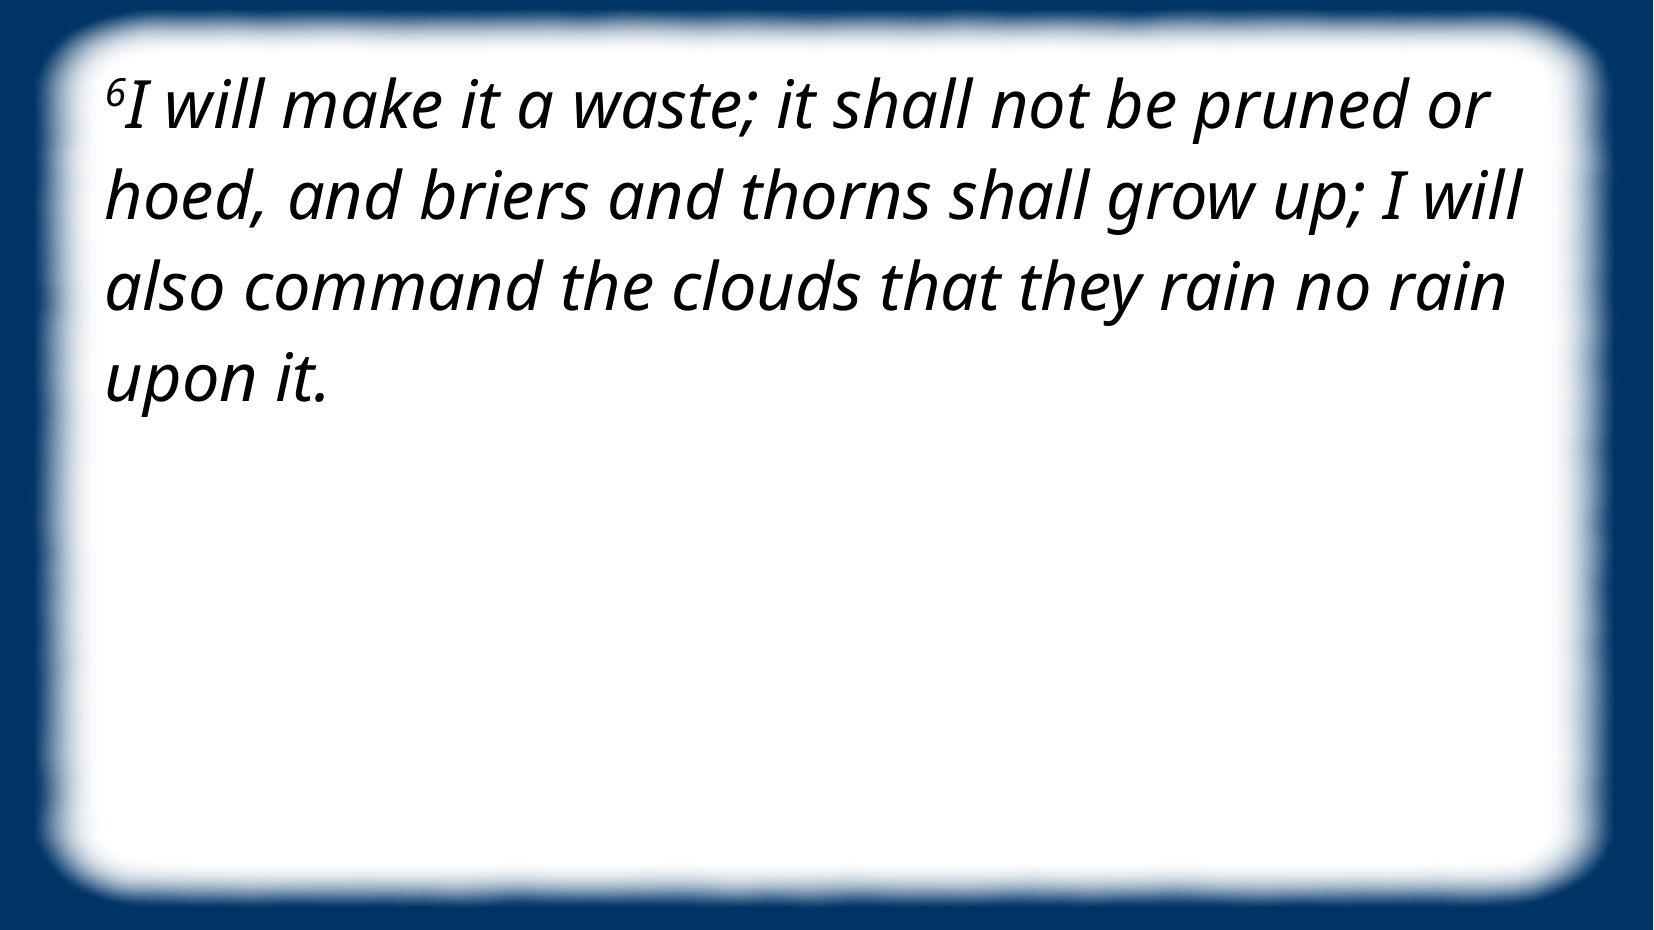

6I will make it a waste; it shall not be pruned or hoed, and briers and thorns shall grow up; I will also command the clouds that they rain no rain upon it.